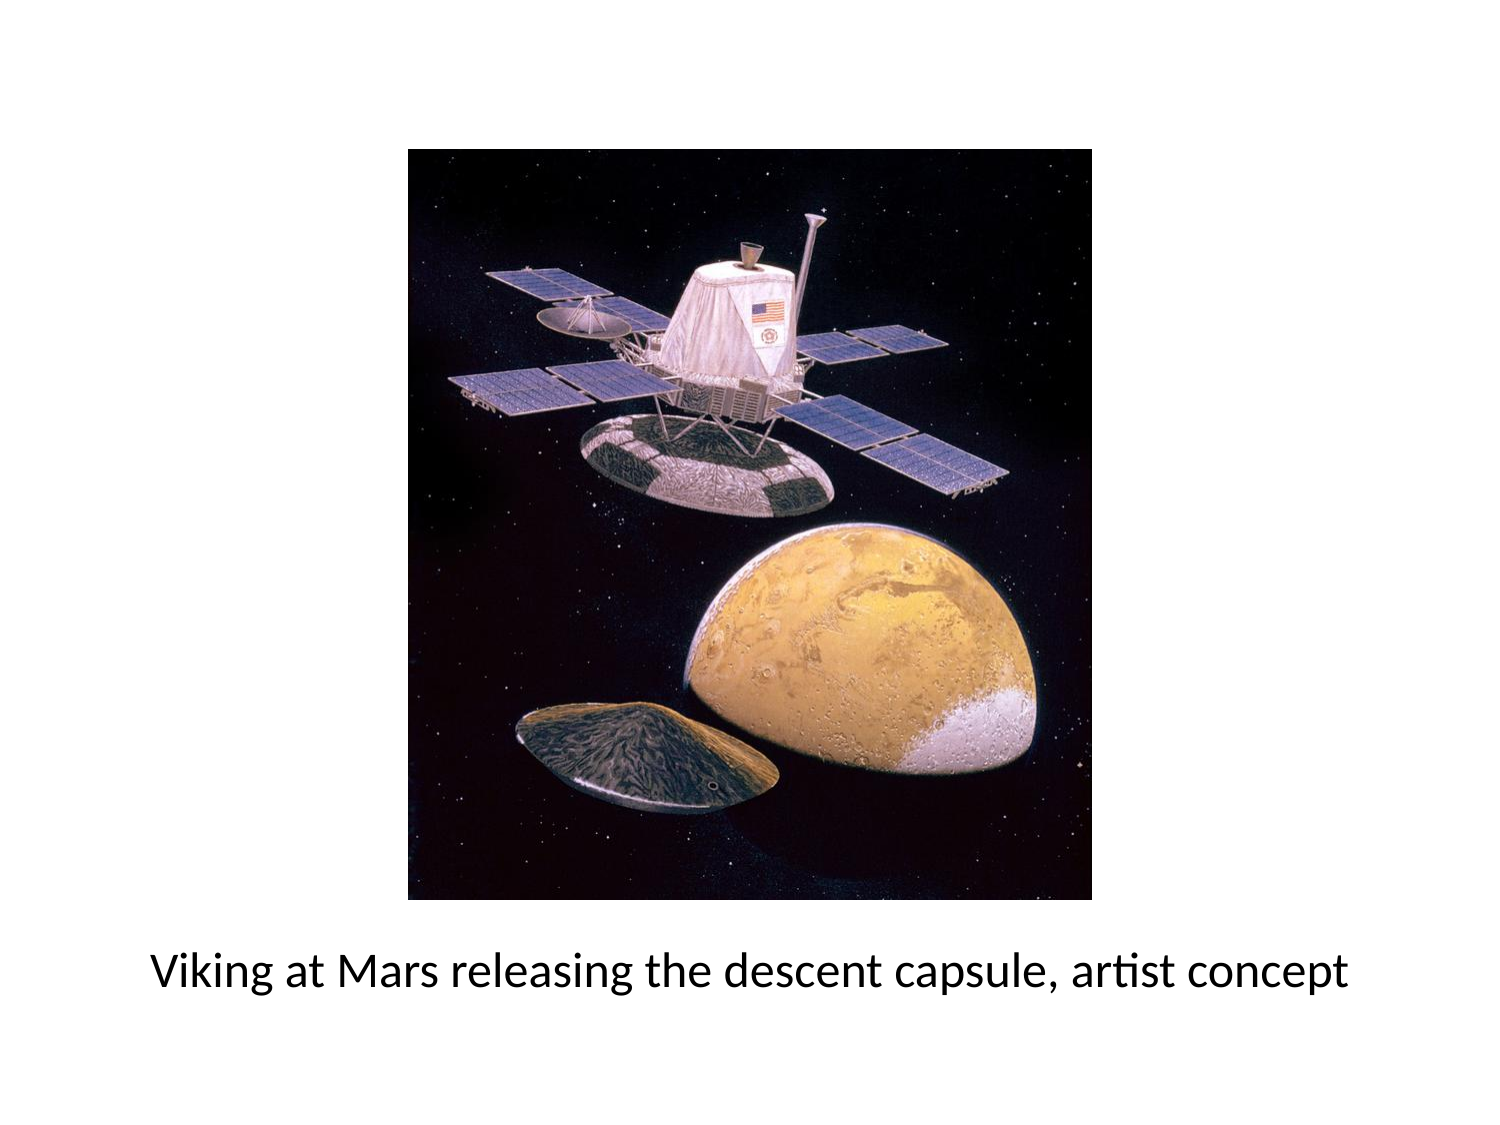

Viking at Mars releasing the descent capsule, artist concept